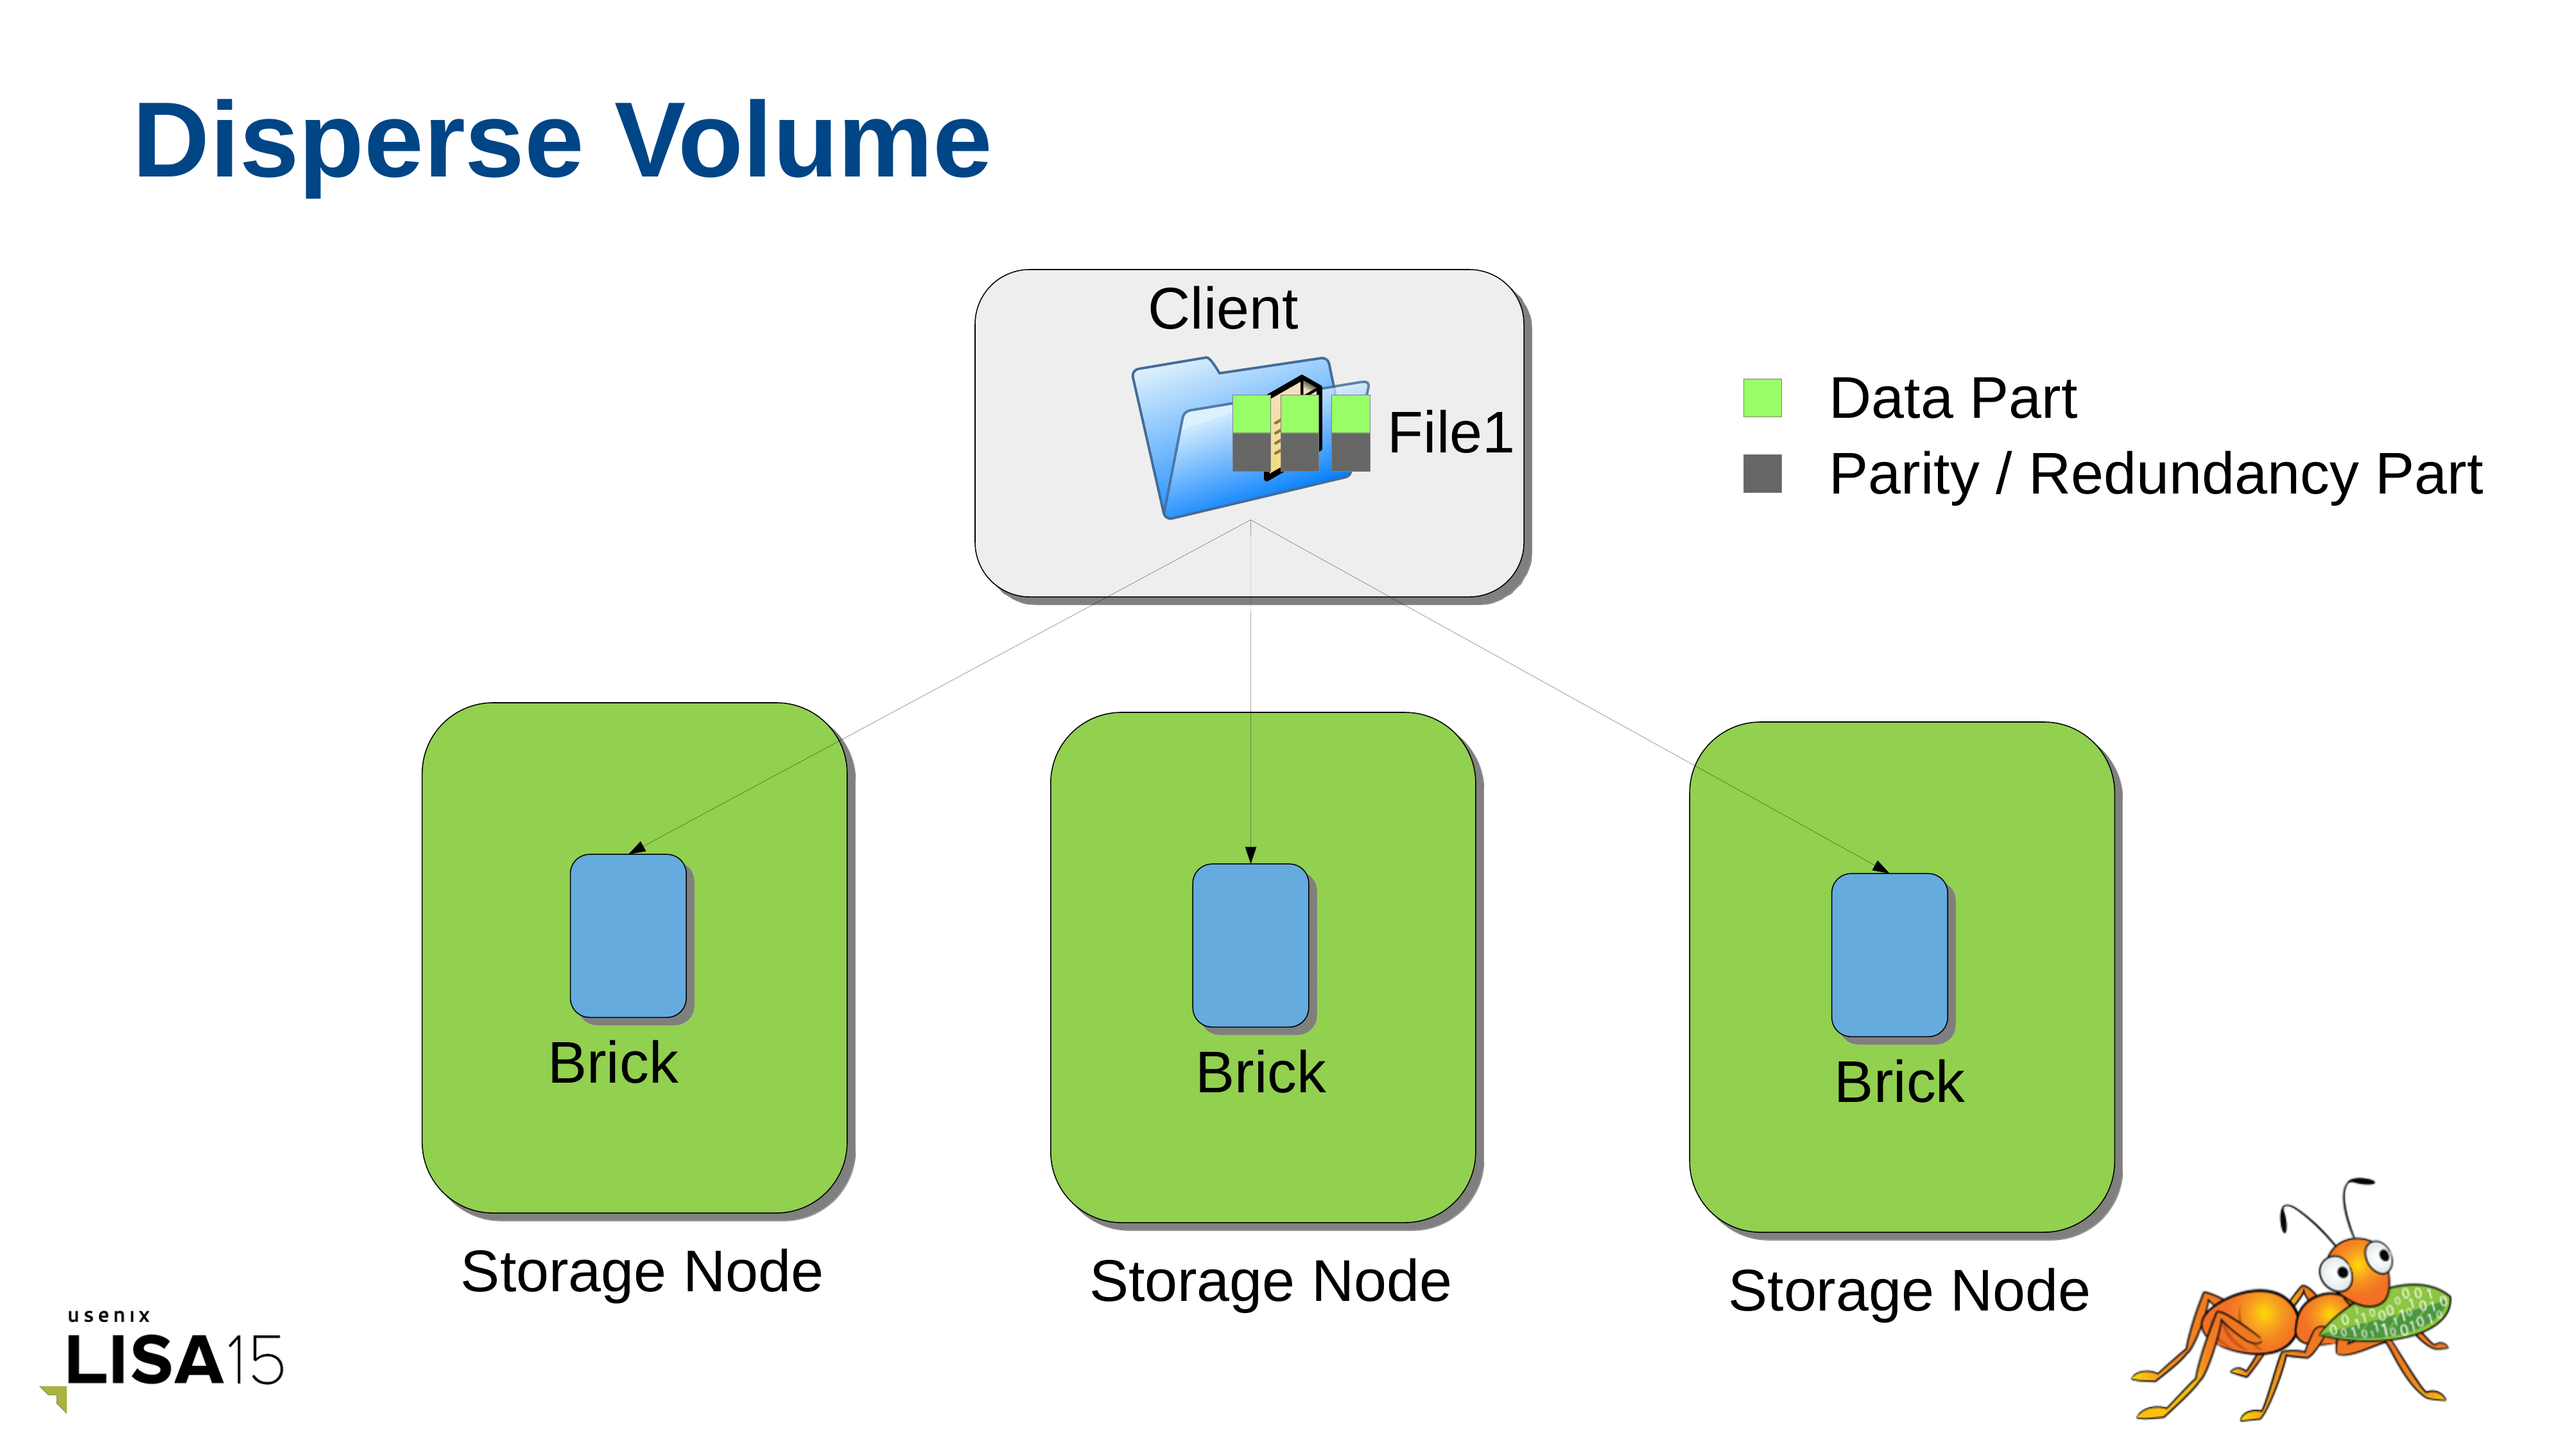

# Disperse Volume
Client
Data Part
File1
Parity / Redundancy Part
Brick
Brick
Brick
Storage Node
Storage Node
Storage Node